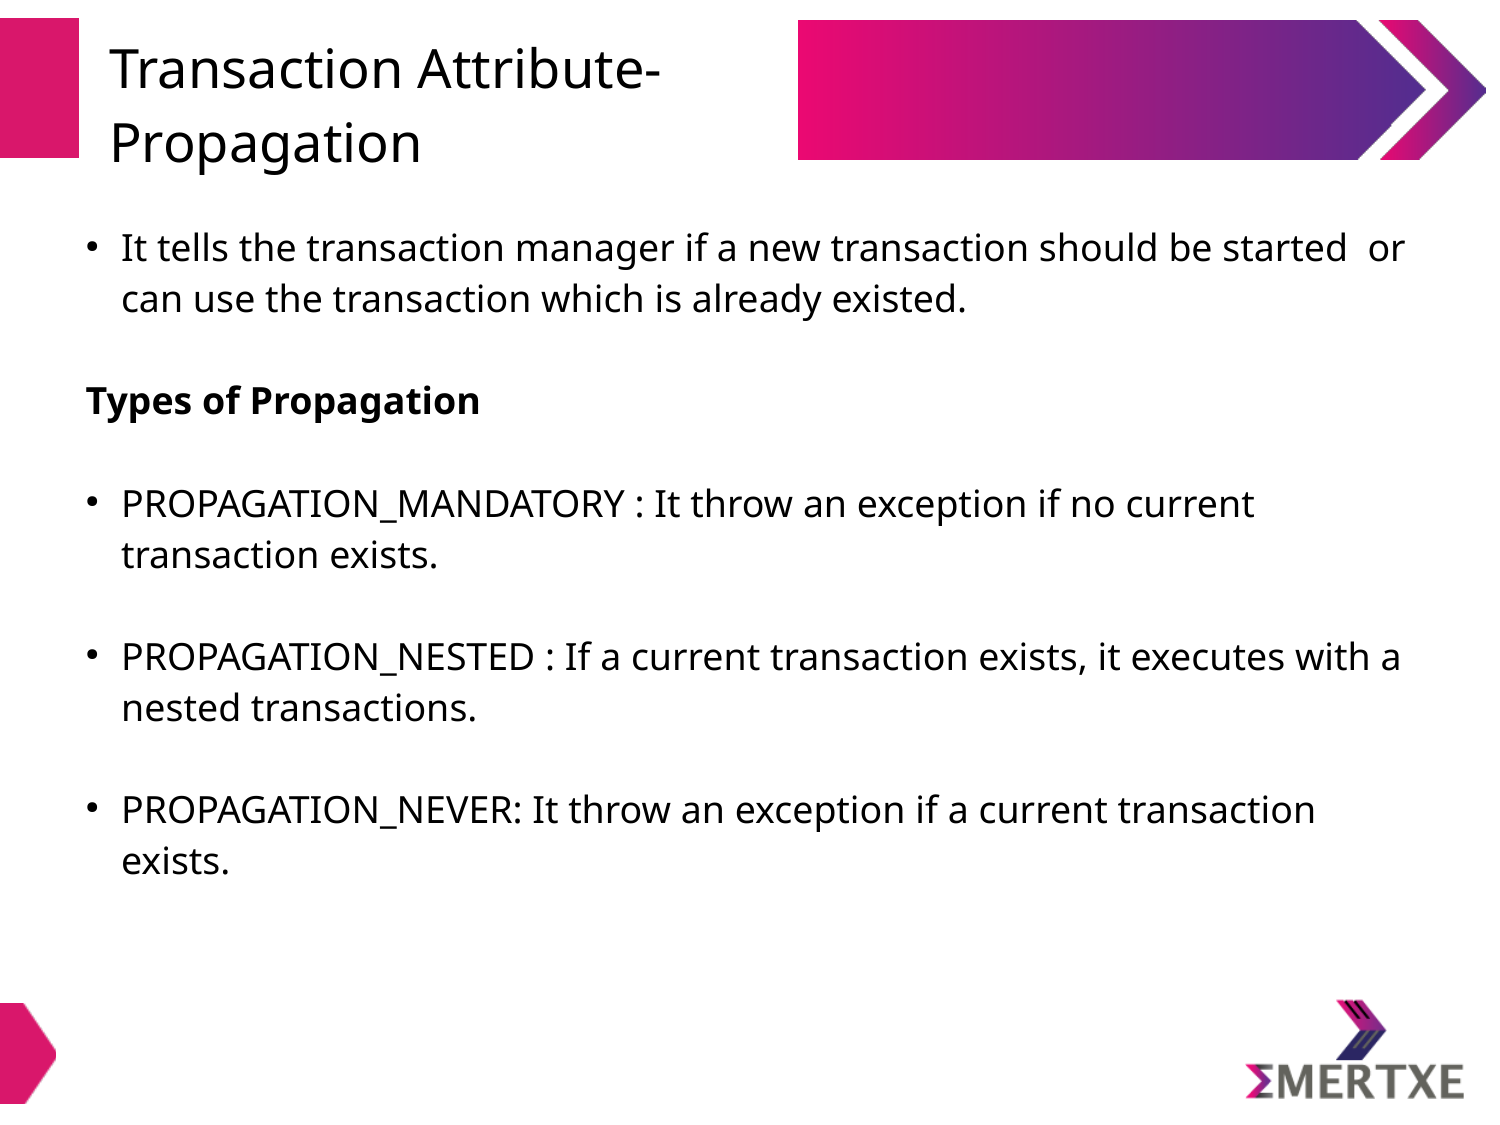

Transaction Attribute-Propagation
It tells the transaction manager if a new transaction should be started or can use the transaction which is already existed.
Types of Propagation
PROPAGATION_MANDATORY : It throw an exception if no current transaction exists.
PROPAGATION_NESTED : If a current transaction exists, it executes with a nested transactions.
PROPAGATION_NEVER: It throw an exception if a current transaction exists.